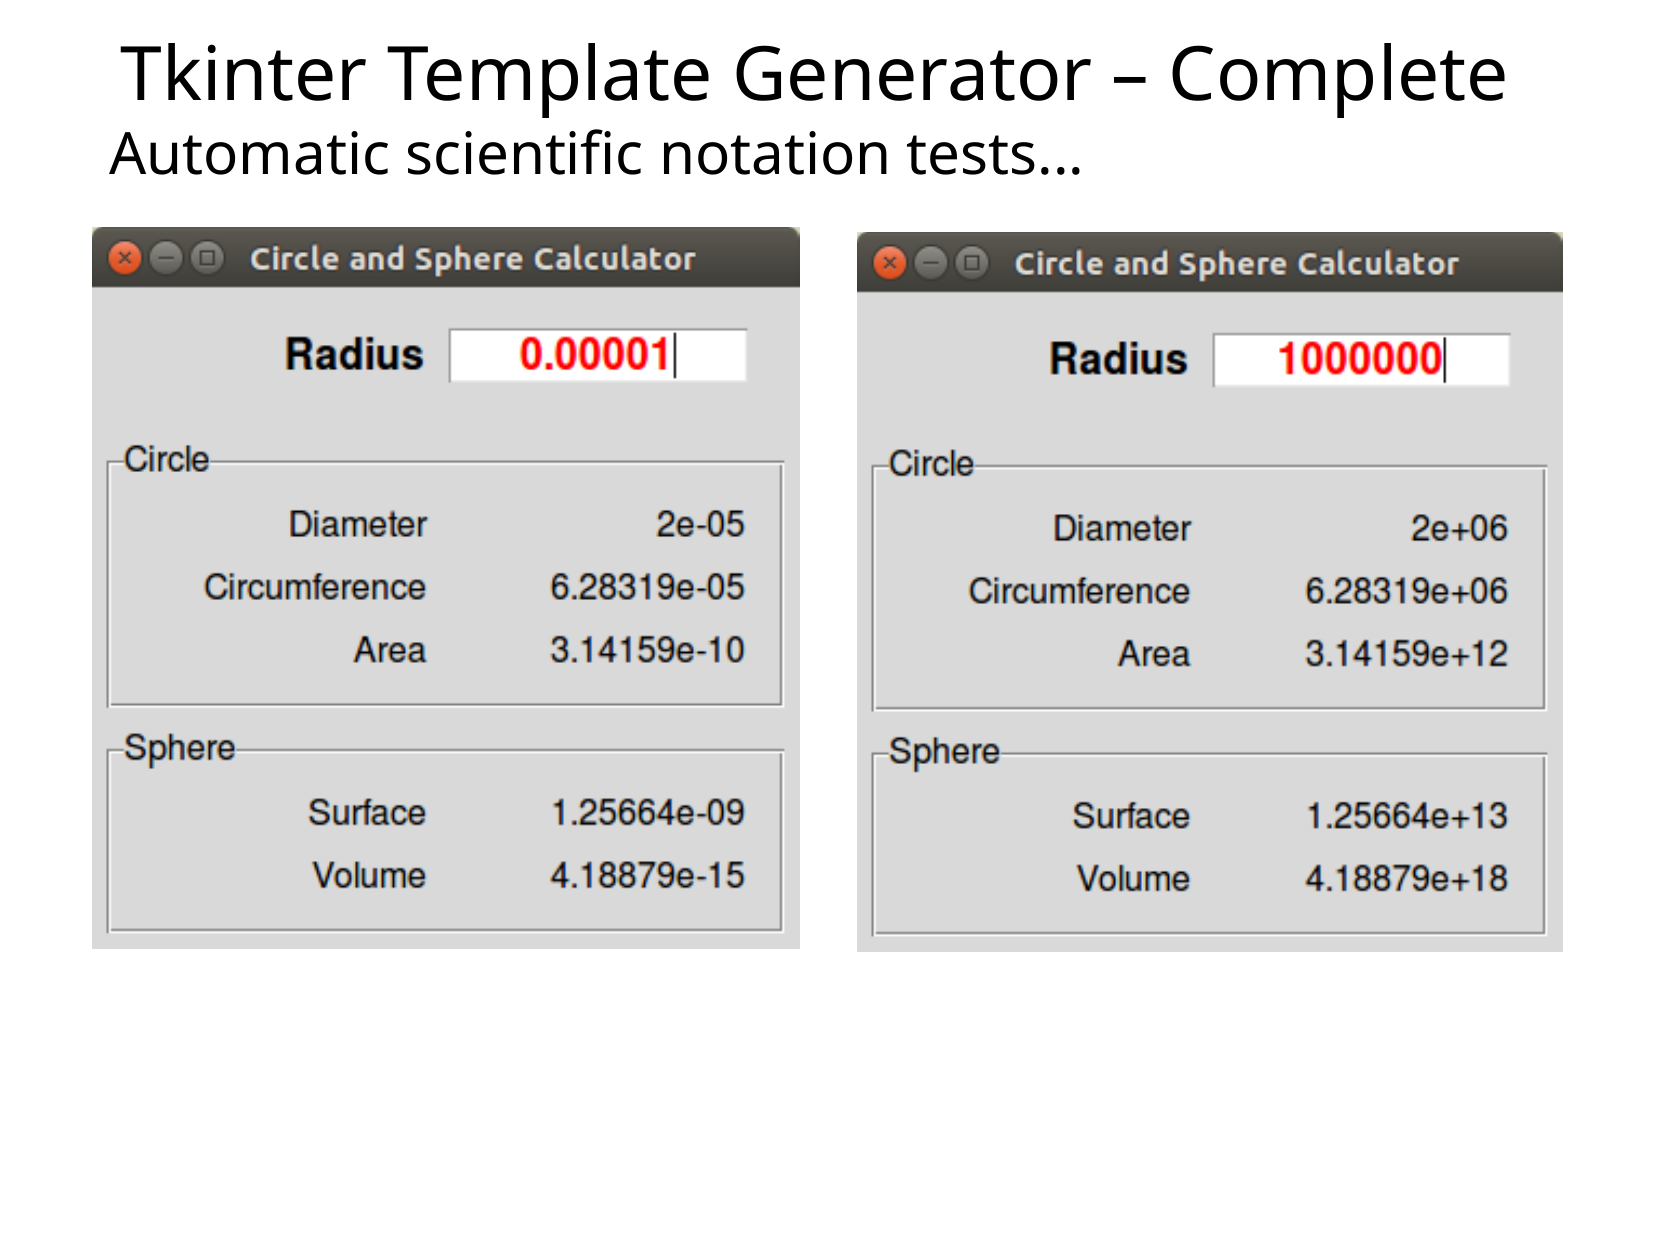

# Tkinter Template Generator – Complete
Automatic scientific notation tests...